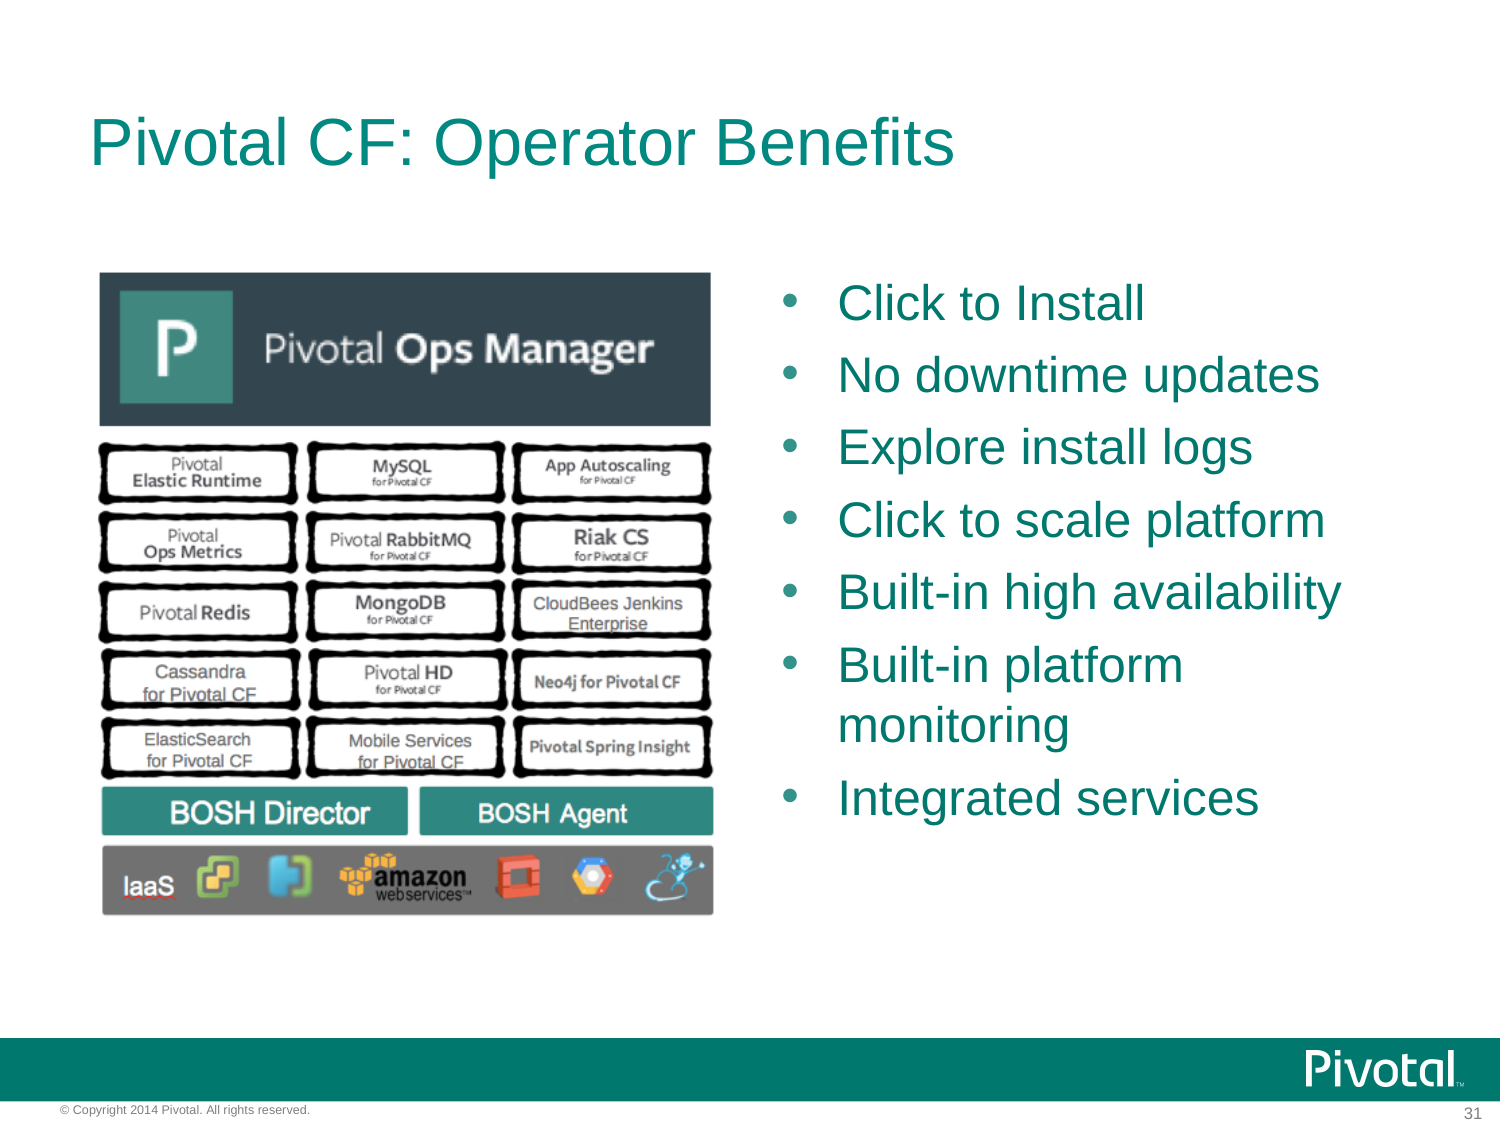

# Pivotal CF: Operator Benefits
Click to Install
No downtime updates
Explore install logs
Click to scale platform
Built-in high availability
Built-in platform monitoring
Integrated services